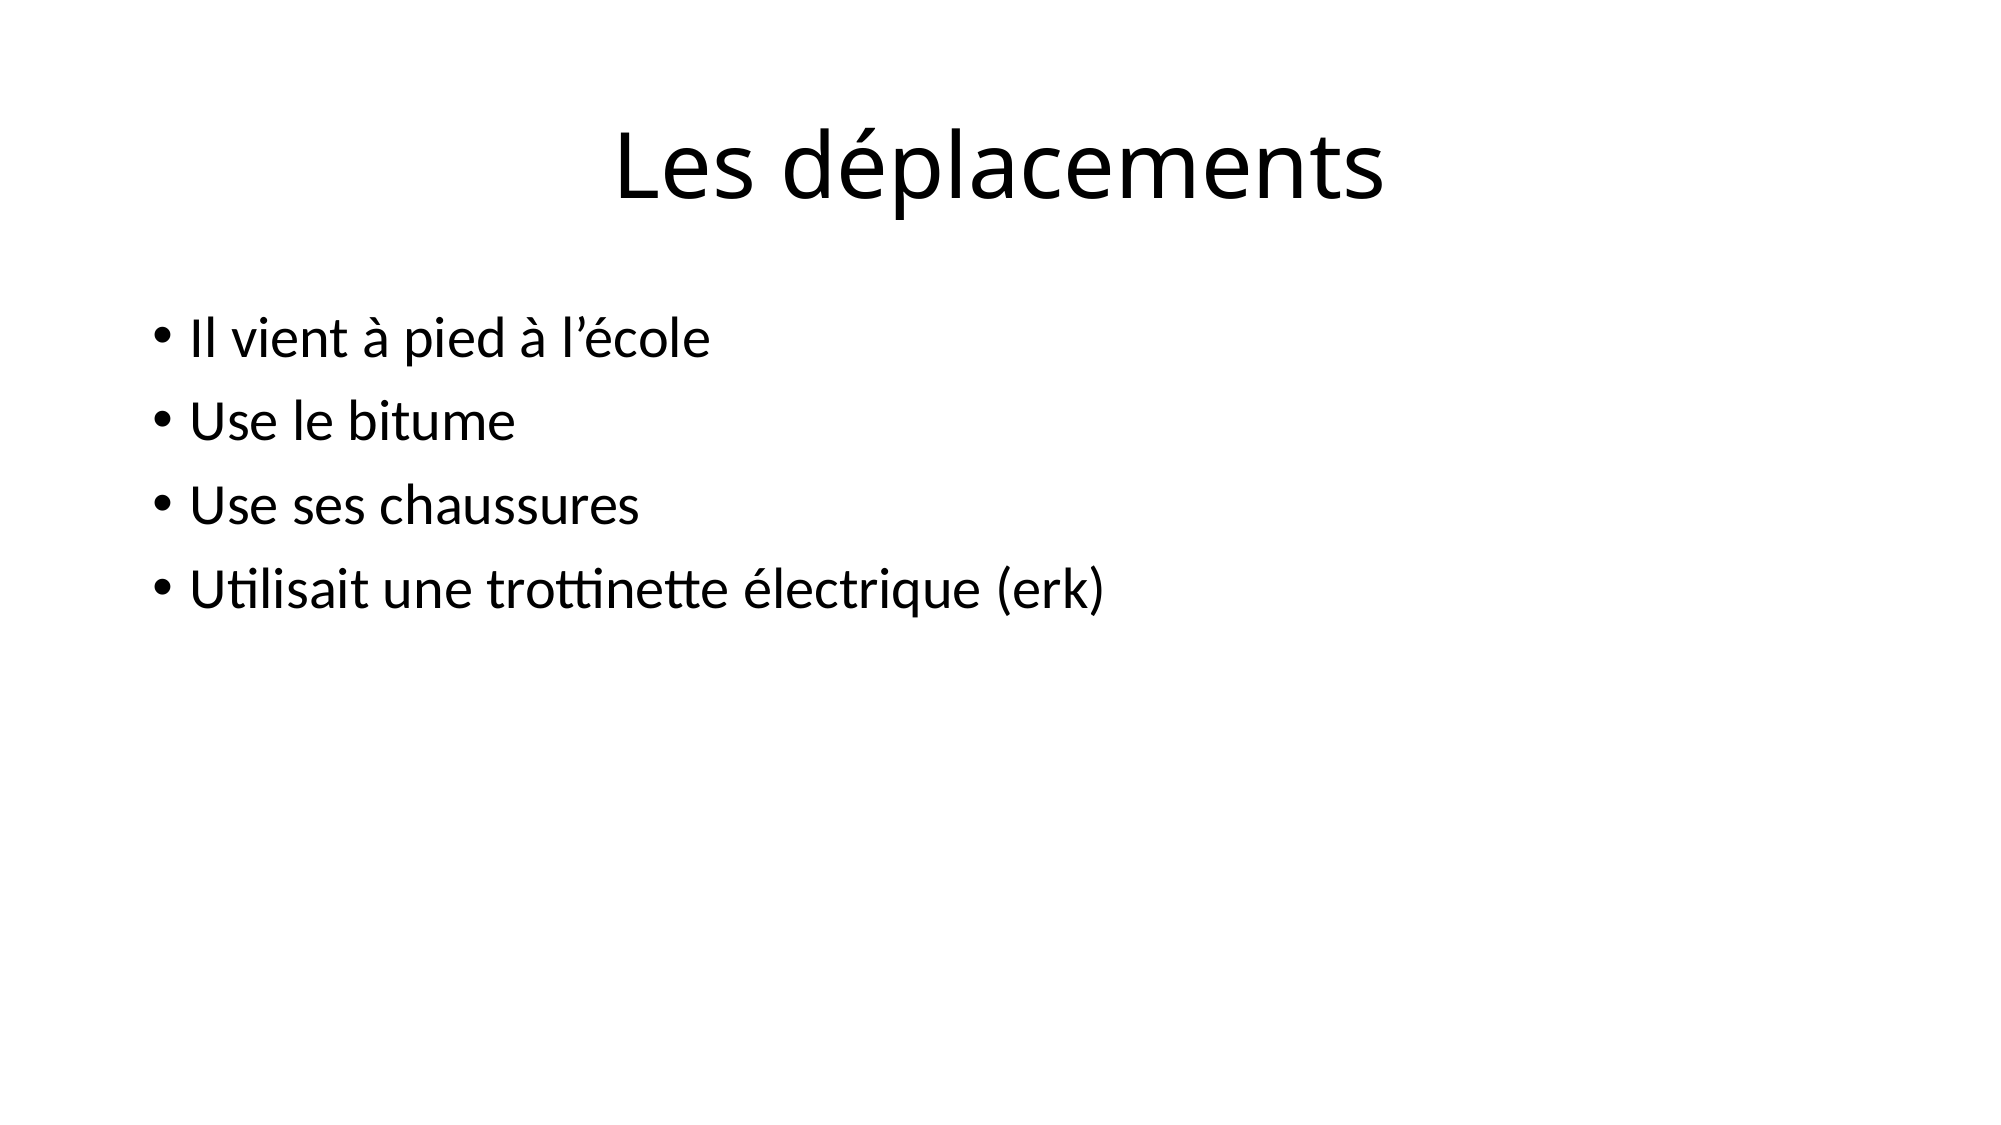

# Les déplacements
Il vient à pied à l’école
Use le bitume
Use ses chaussures
Utilisait une trottinette électrique (erk)